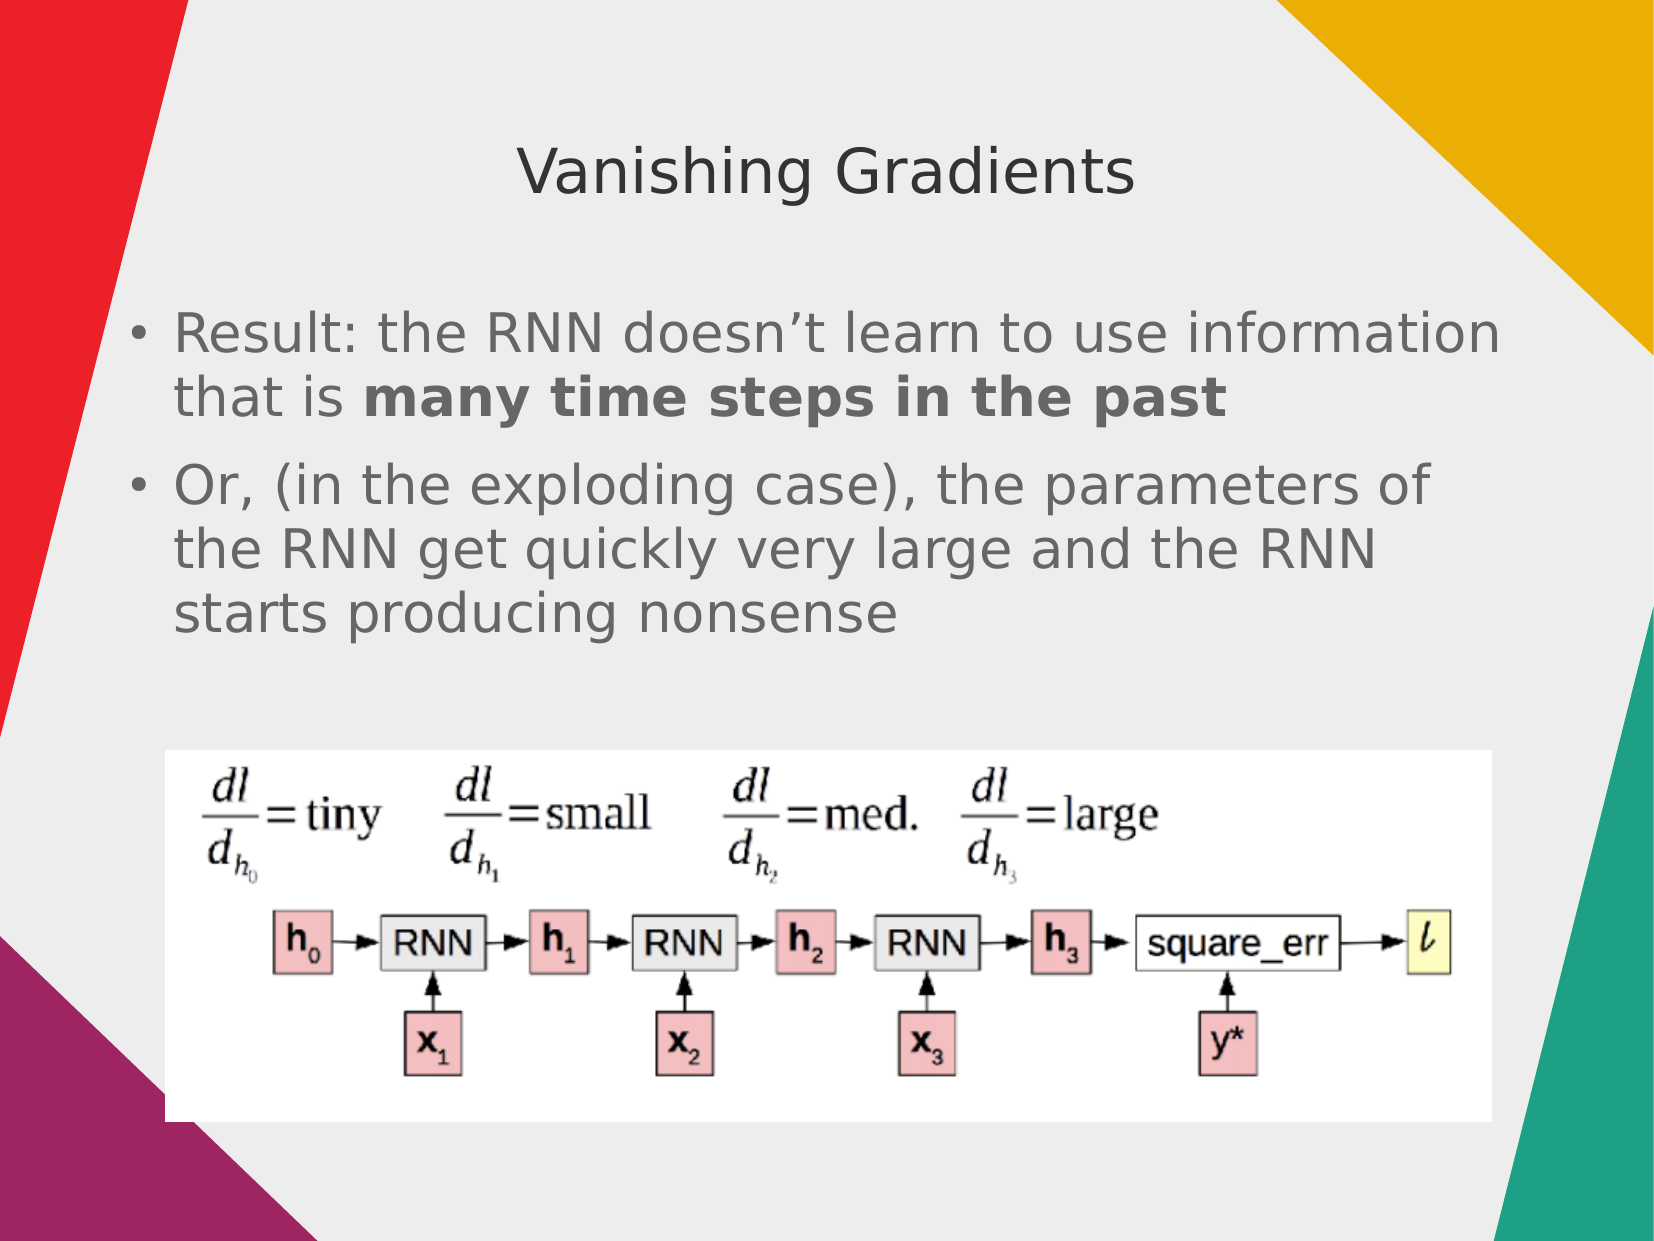

# Vanishing Gradients
Result: the RNN doesn’t learn to use information that is many time steps in the past
Or, (in the exploding case), the parameters of the RNN get quickly very large and the RNN starts producing nonsense